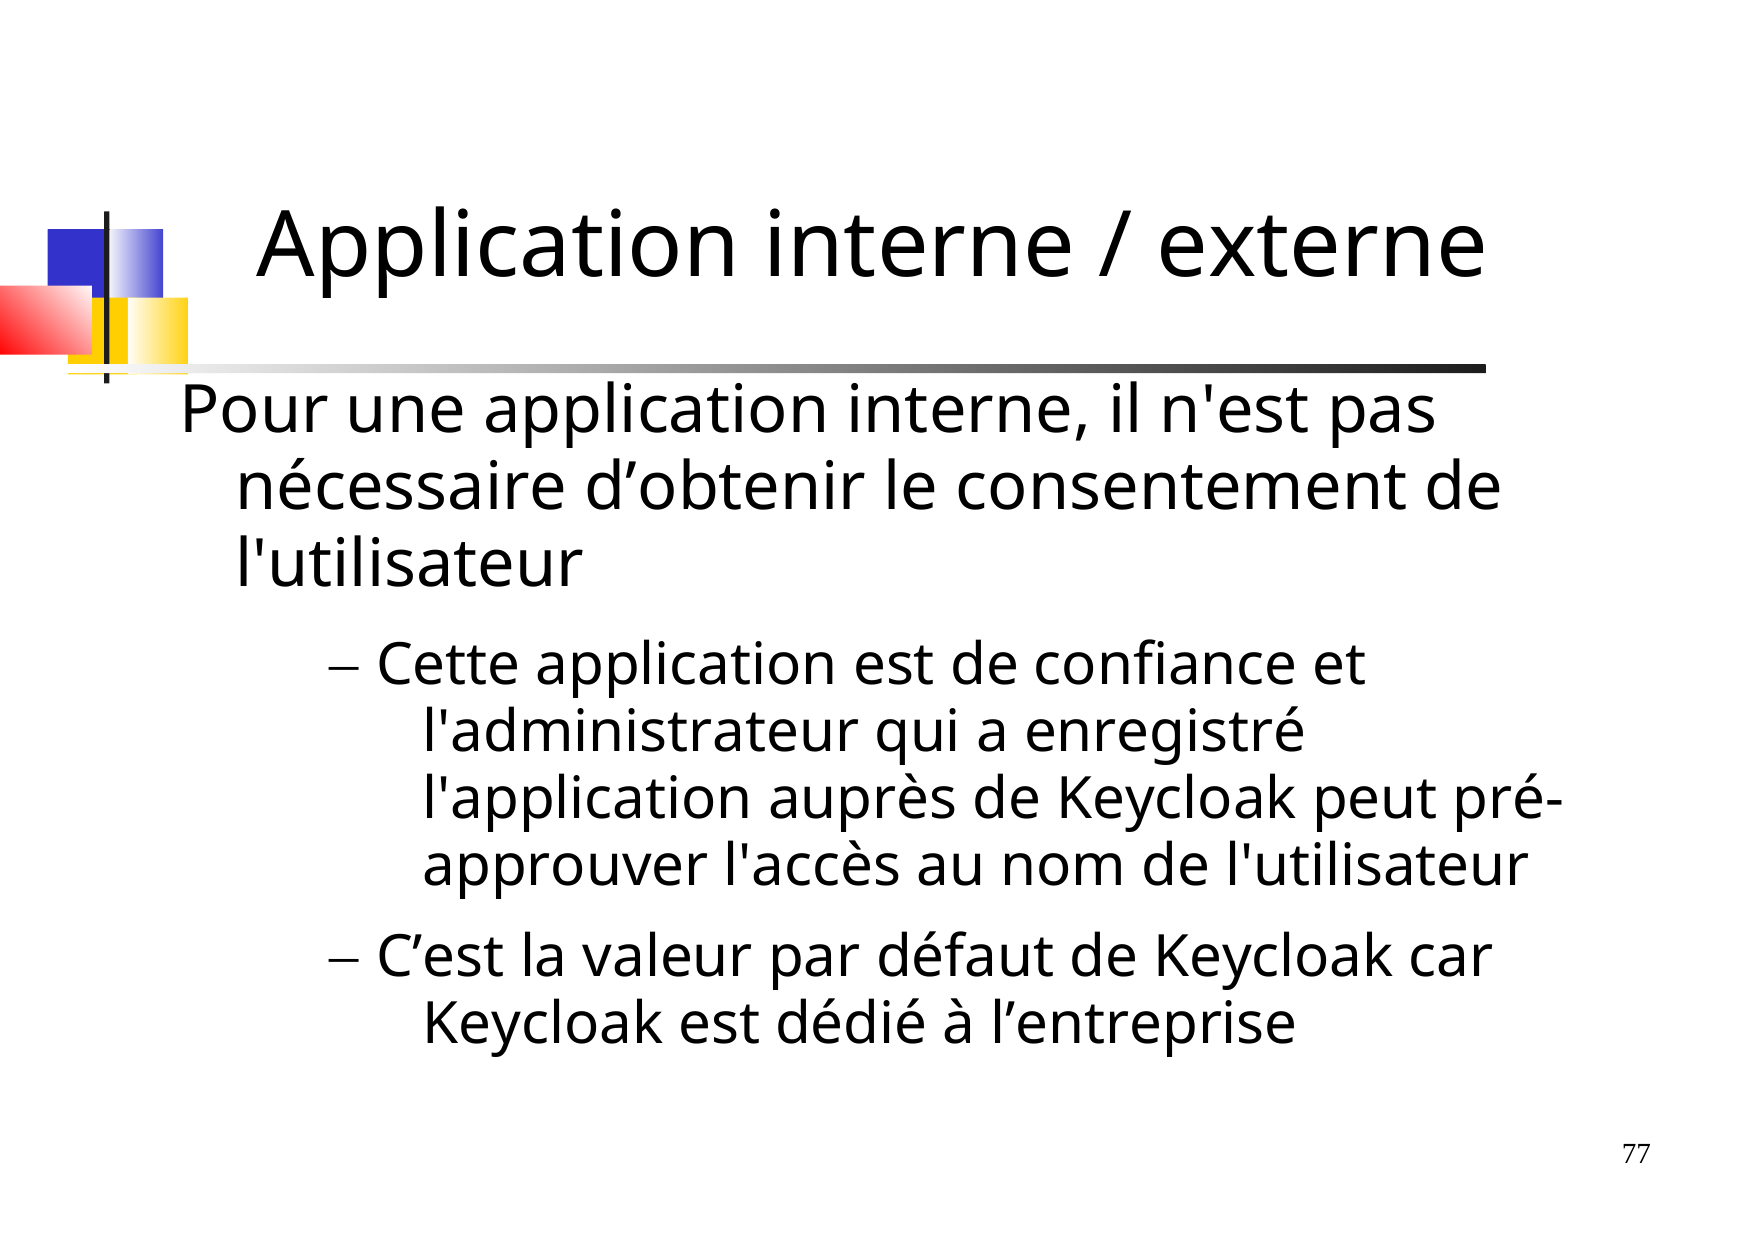

# Application interne / externe
Pour une application interne, il n'est pas nécessaire d’obtenir le consentement de l'utilisateur
Cette application est de confiance et l'administrateur qui a enregistré l'application auprès de Keycloak peut pré-approuver l'accès au nom de l'utilisateur
C’est la valeur par défaut de Keycloak car Keycloak est dédié à l’entreprise